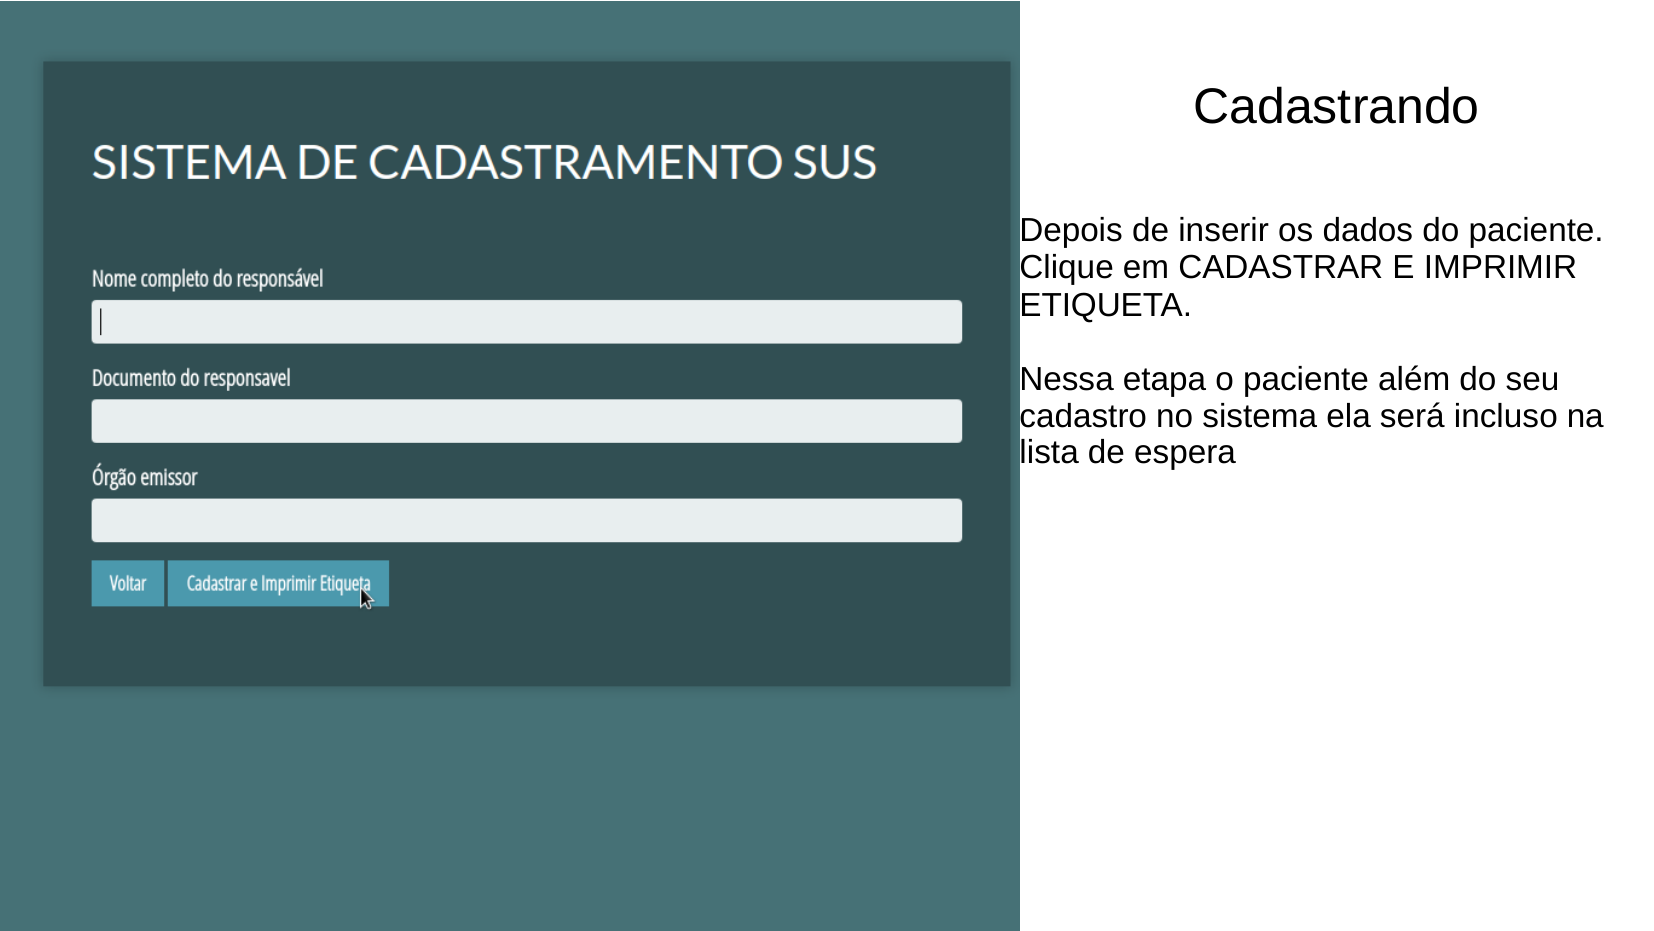

# Cadastrando
Depois de inserir os dados do paciente. Clique em CADASTRAR E IMPRIMIR ETIQUETA.
Nessa etapa o paciente além do seu cadastro no sistema ela será incluso na lista de espera